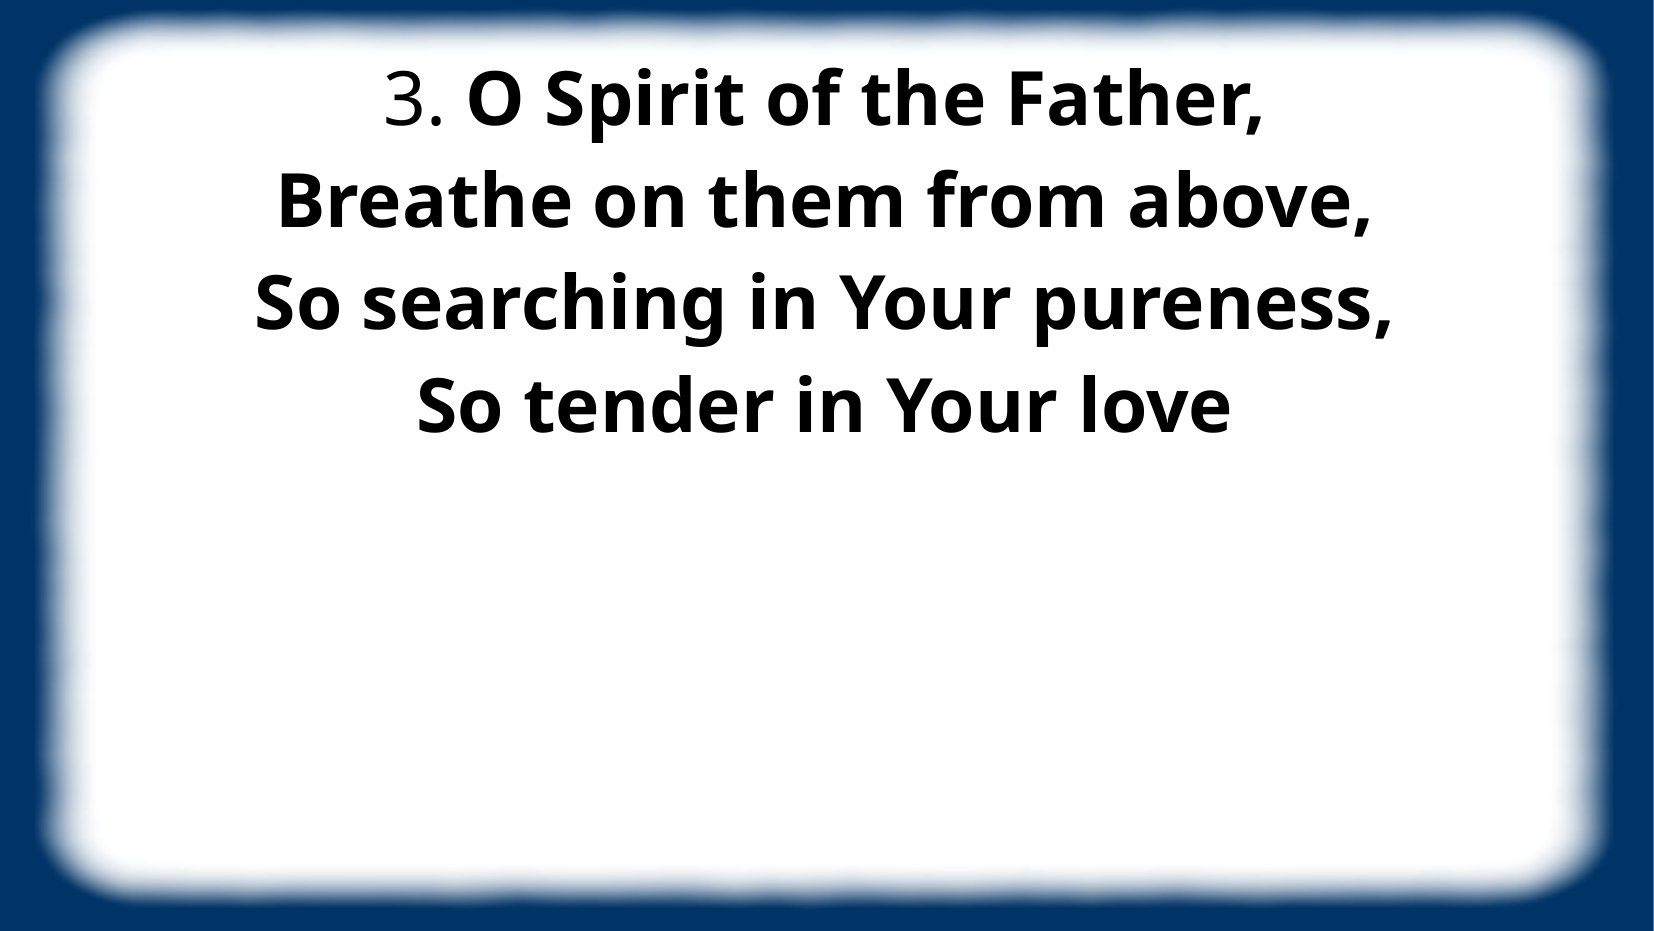

3. O Spirit of the Father,
Breathe on them from above,
So searching in Your pureness,
So tender in Your love